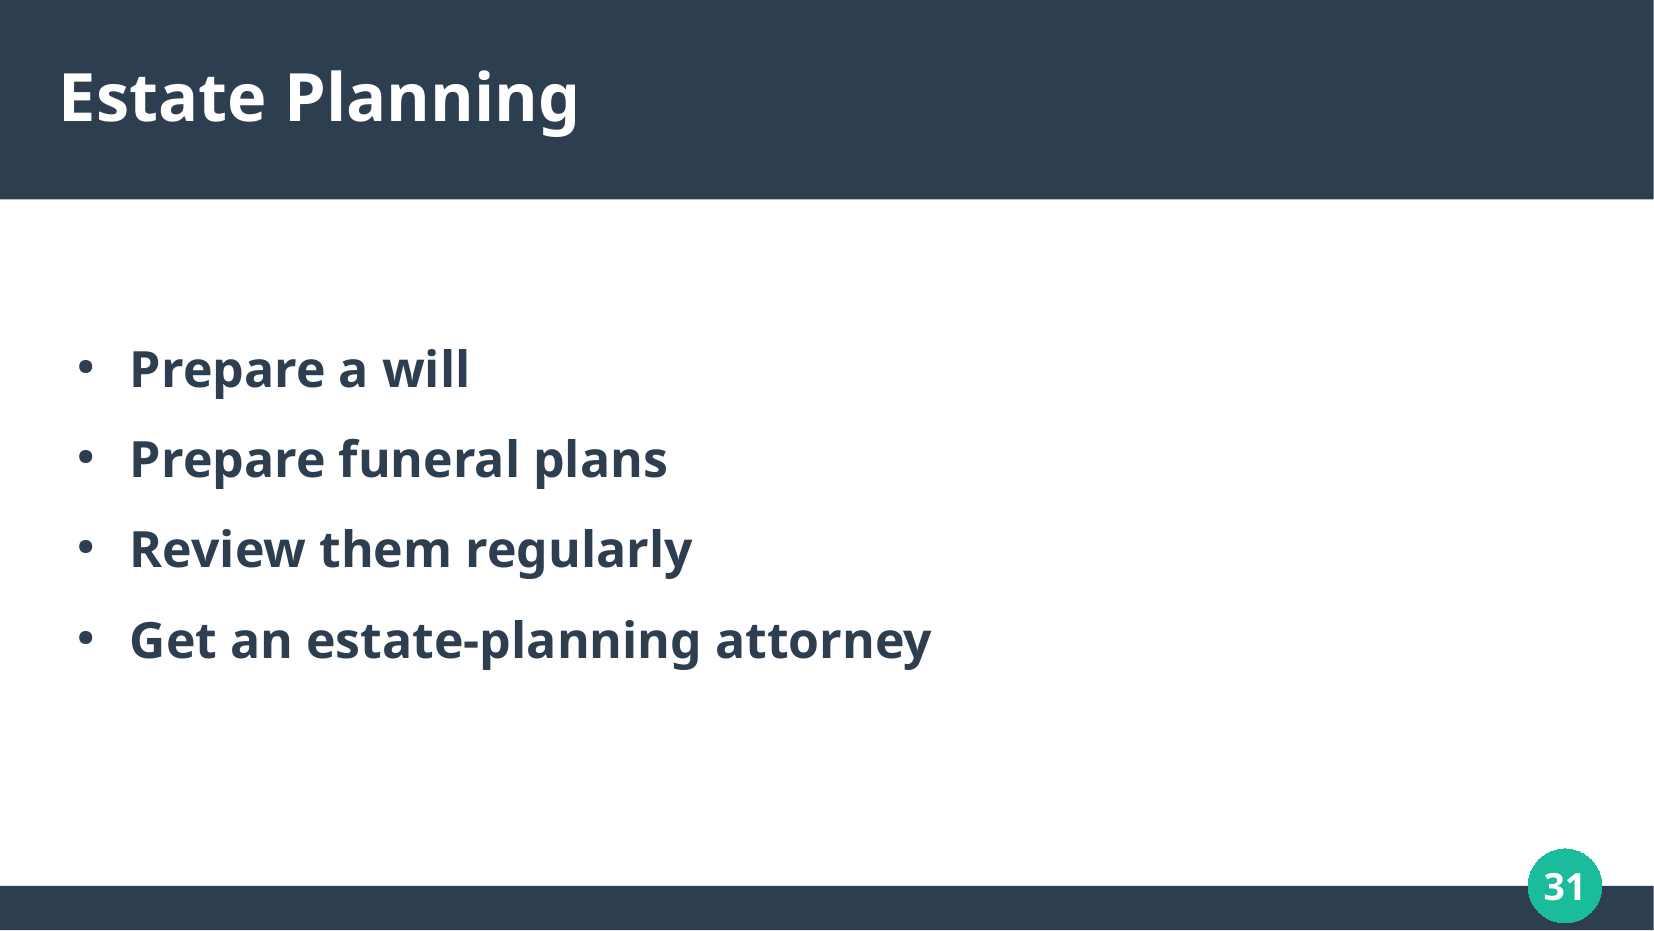

# Estate Planning
Prepare a will
Prepare funeral plans
Review them regularly
Get an estate-planning attorney
31